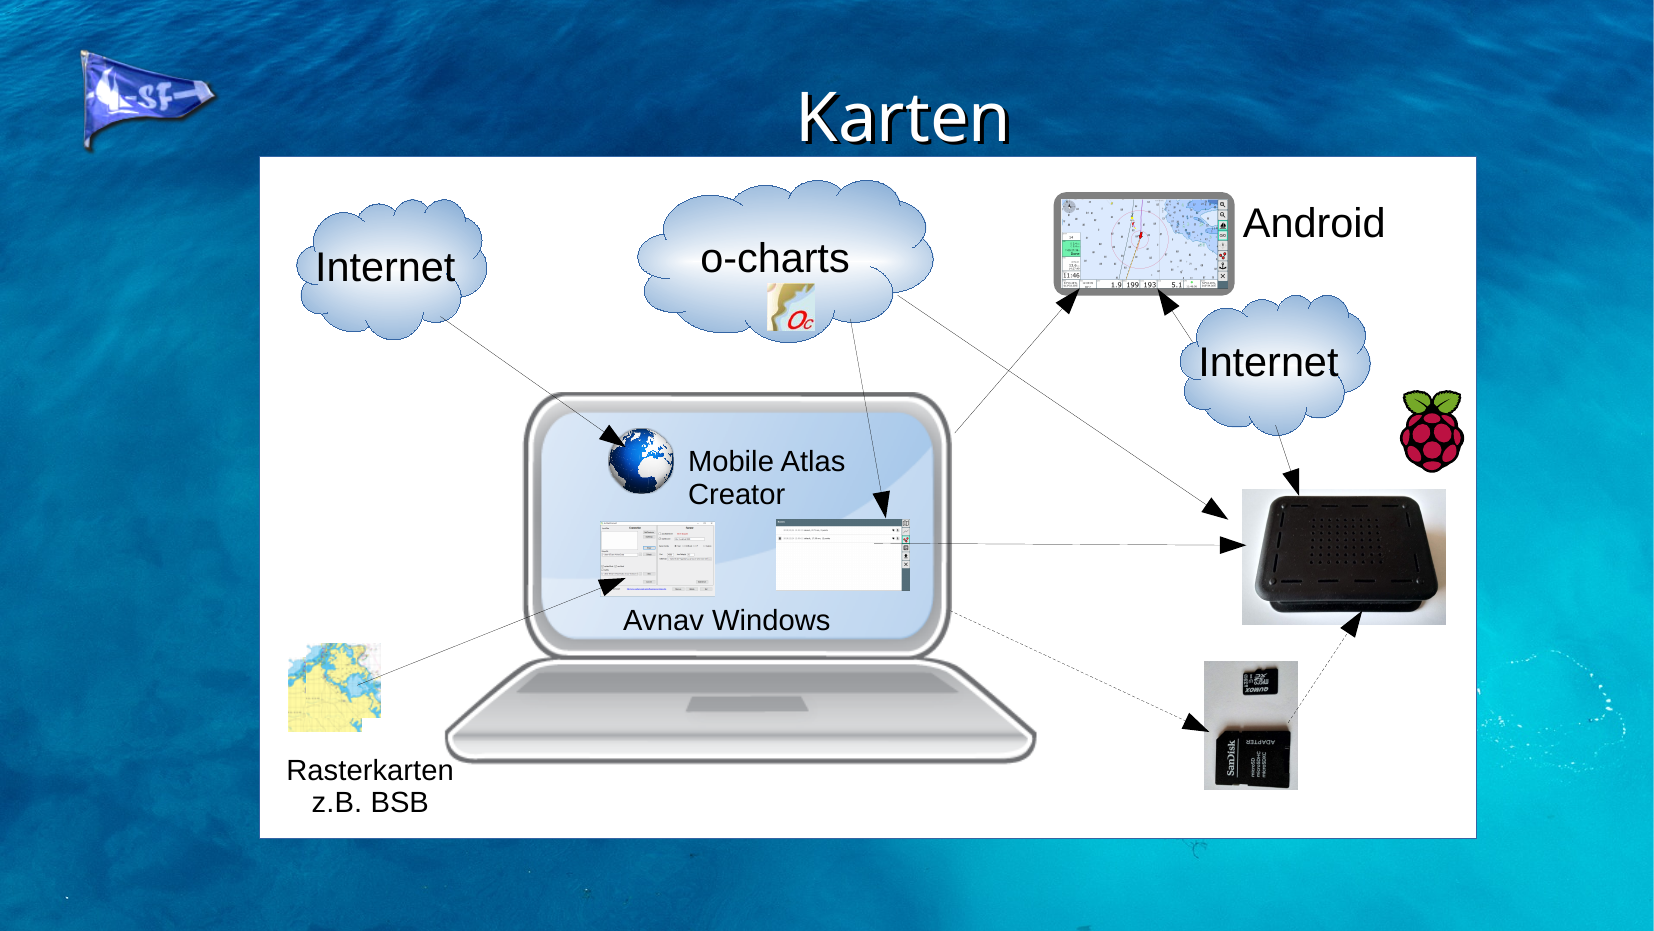

# Karten
o-charts
 Android
Internet
Internet
Mobile Atlas Creator
Avnav Windows
Rasterkarten
z.B. BSB